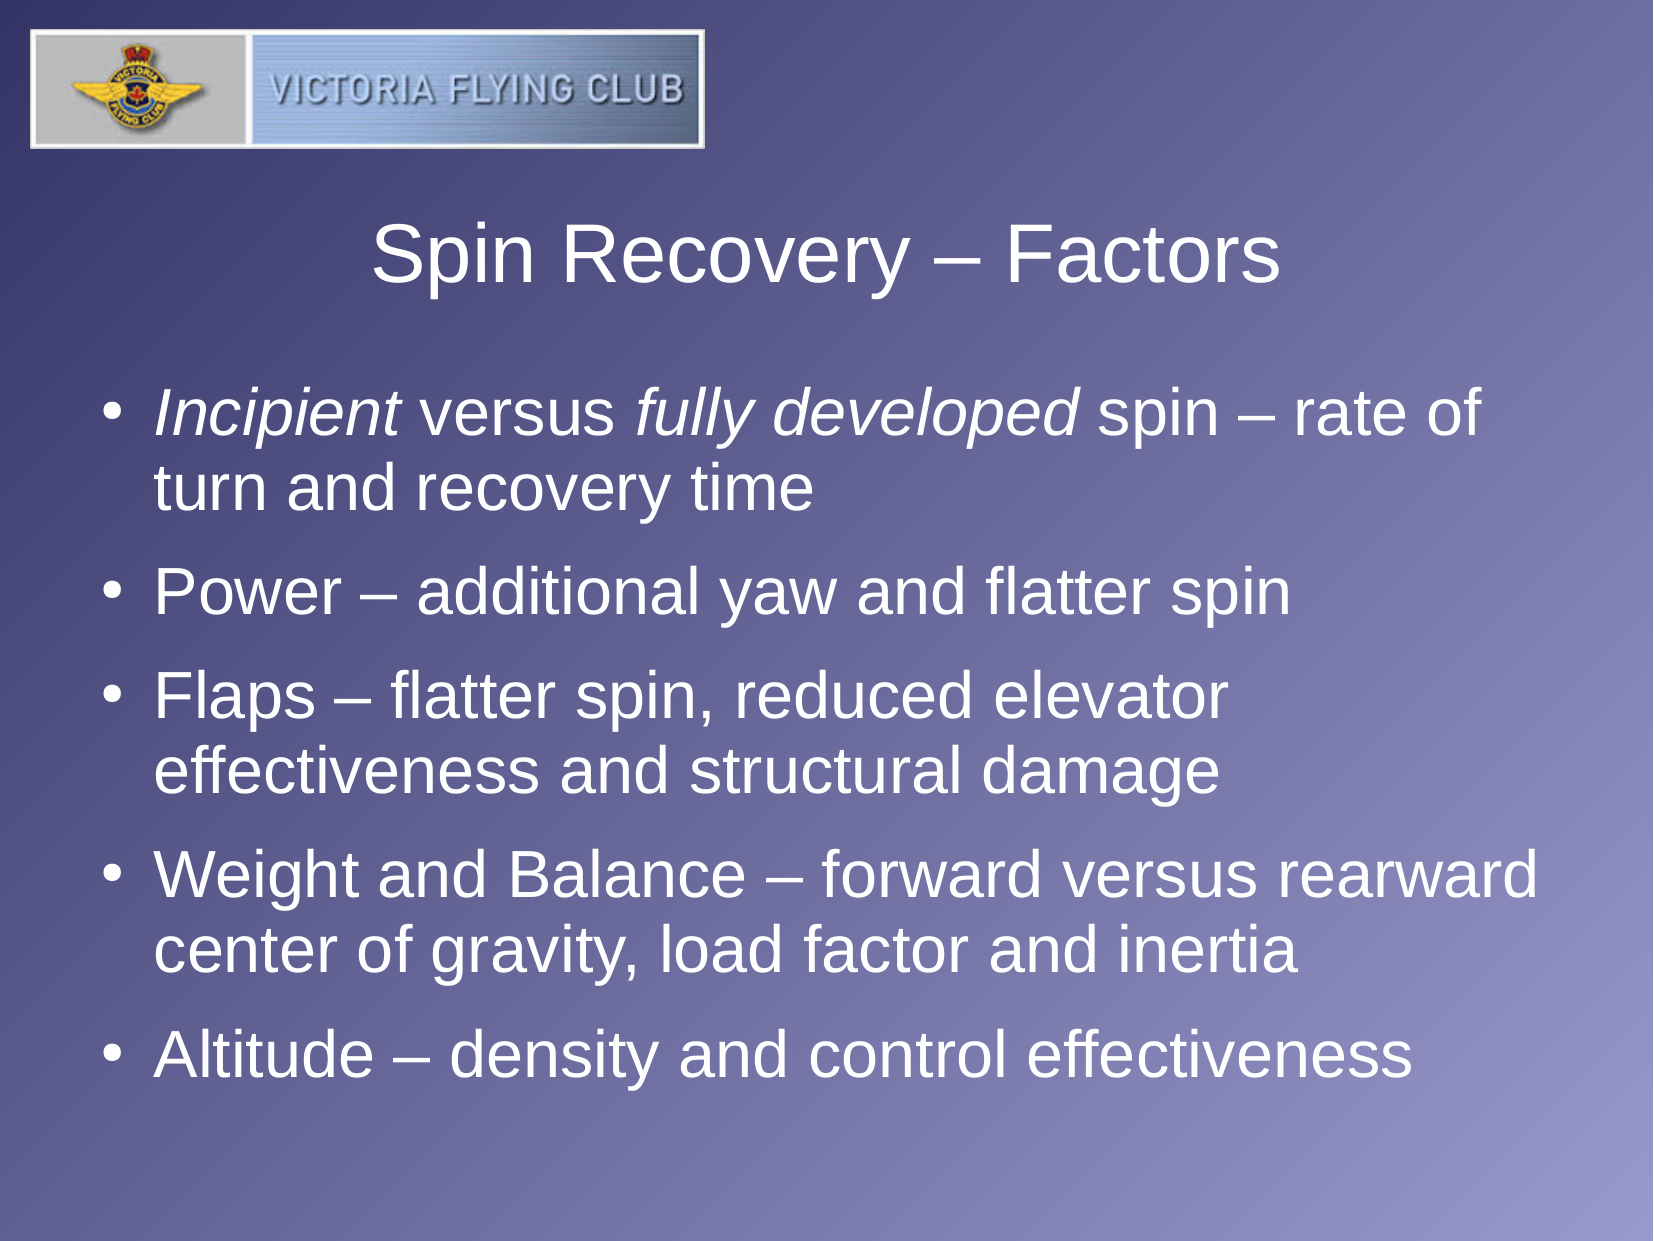

# Spin Recovery – Factors
Incipient versus fully developed spin – rate of turn and recovery time
Power – additional yaw and flatter spin
Flaps – flatter spin, reduced elevator effectiveness and structural damage
Weight and Balance – forward versus rearward center of gravity, load factor and inertia
Altitude – density and control effectiveness